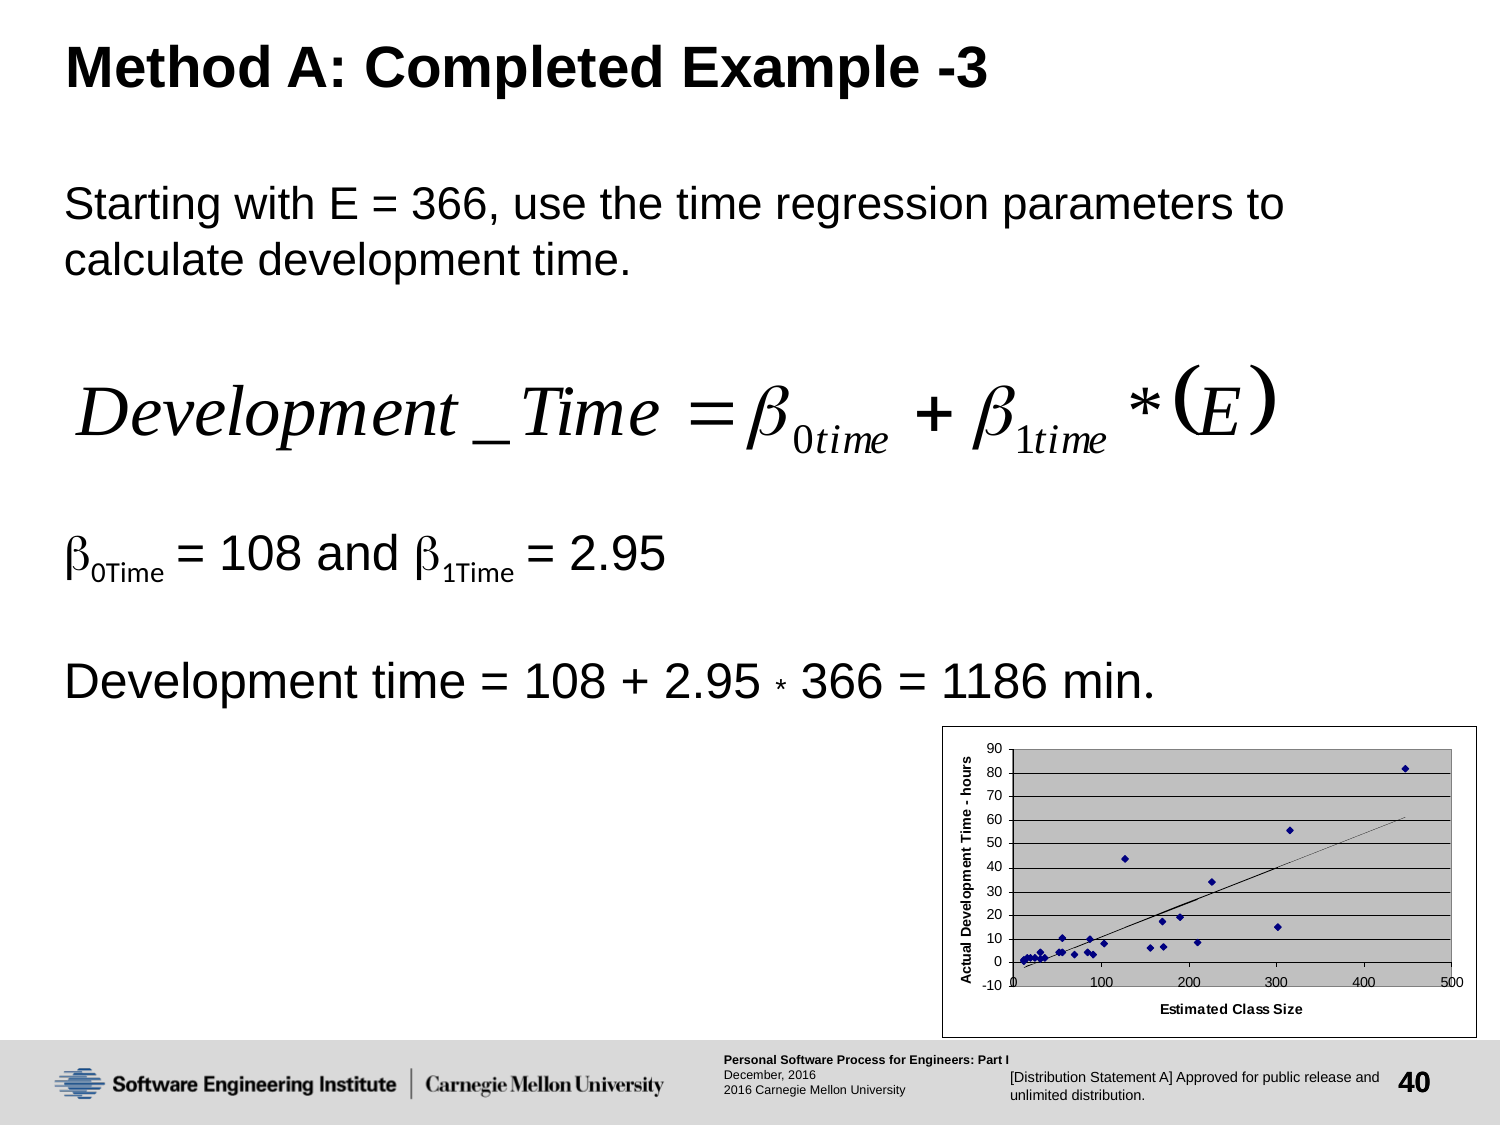

# Method A: Completed Example -3
Starting with E = 366, use the time regression parameters to calculate development time.
b0Time = 108 and b1Time = 2.95
Development time = 108 + 2.95 * 366 = 1186 min.